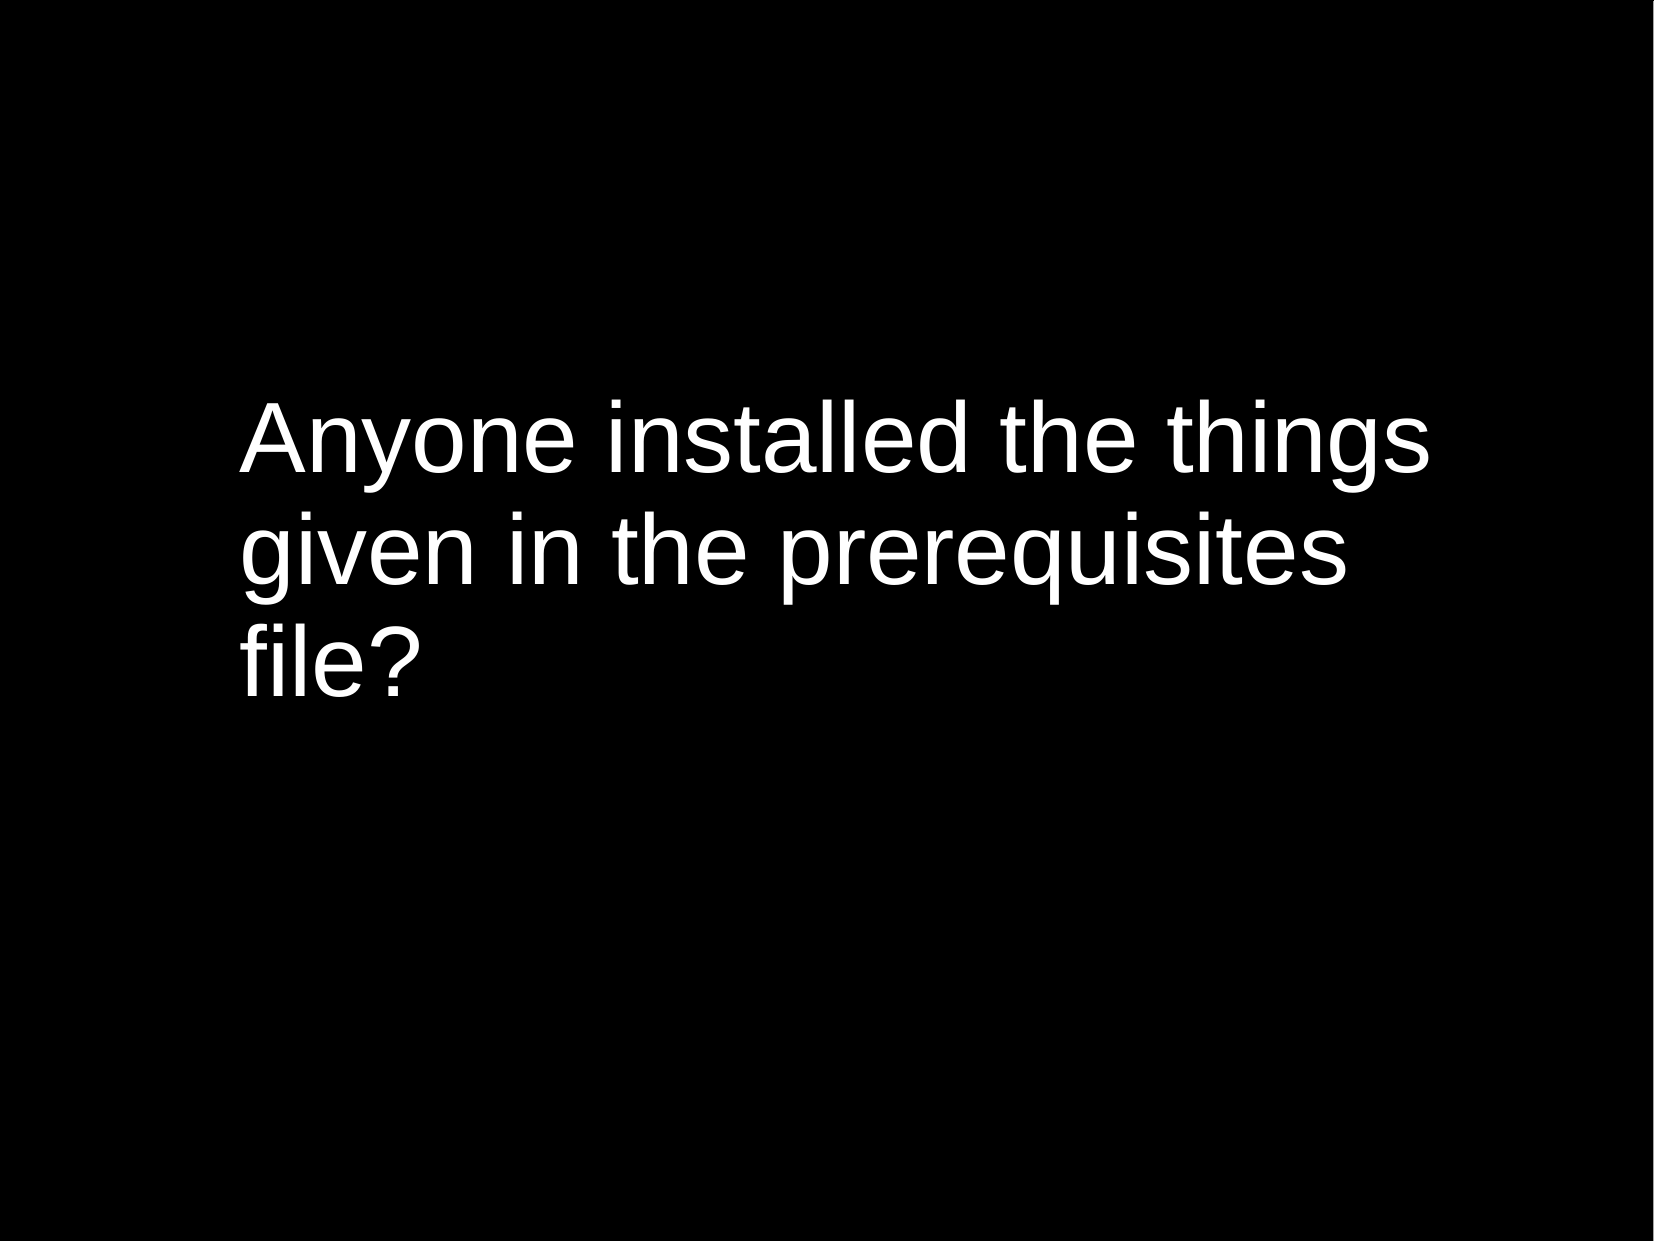

Anyone installed the things given in the prerequisites file?